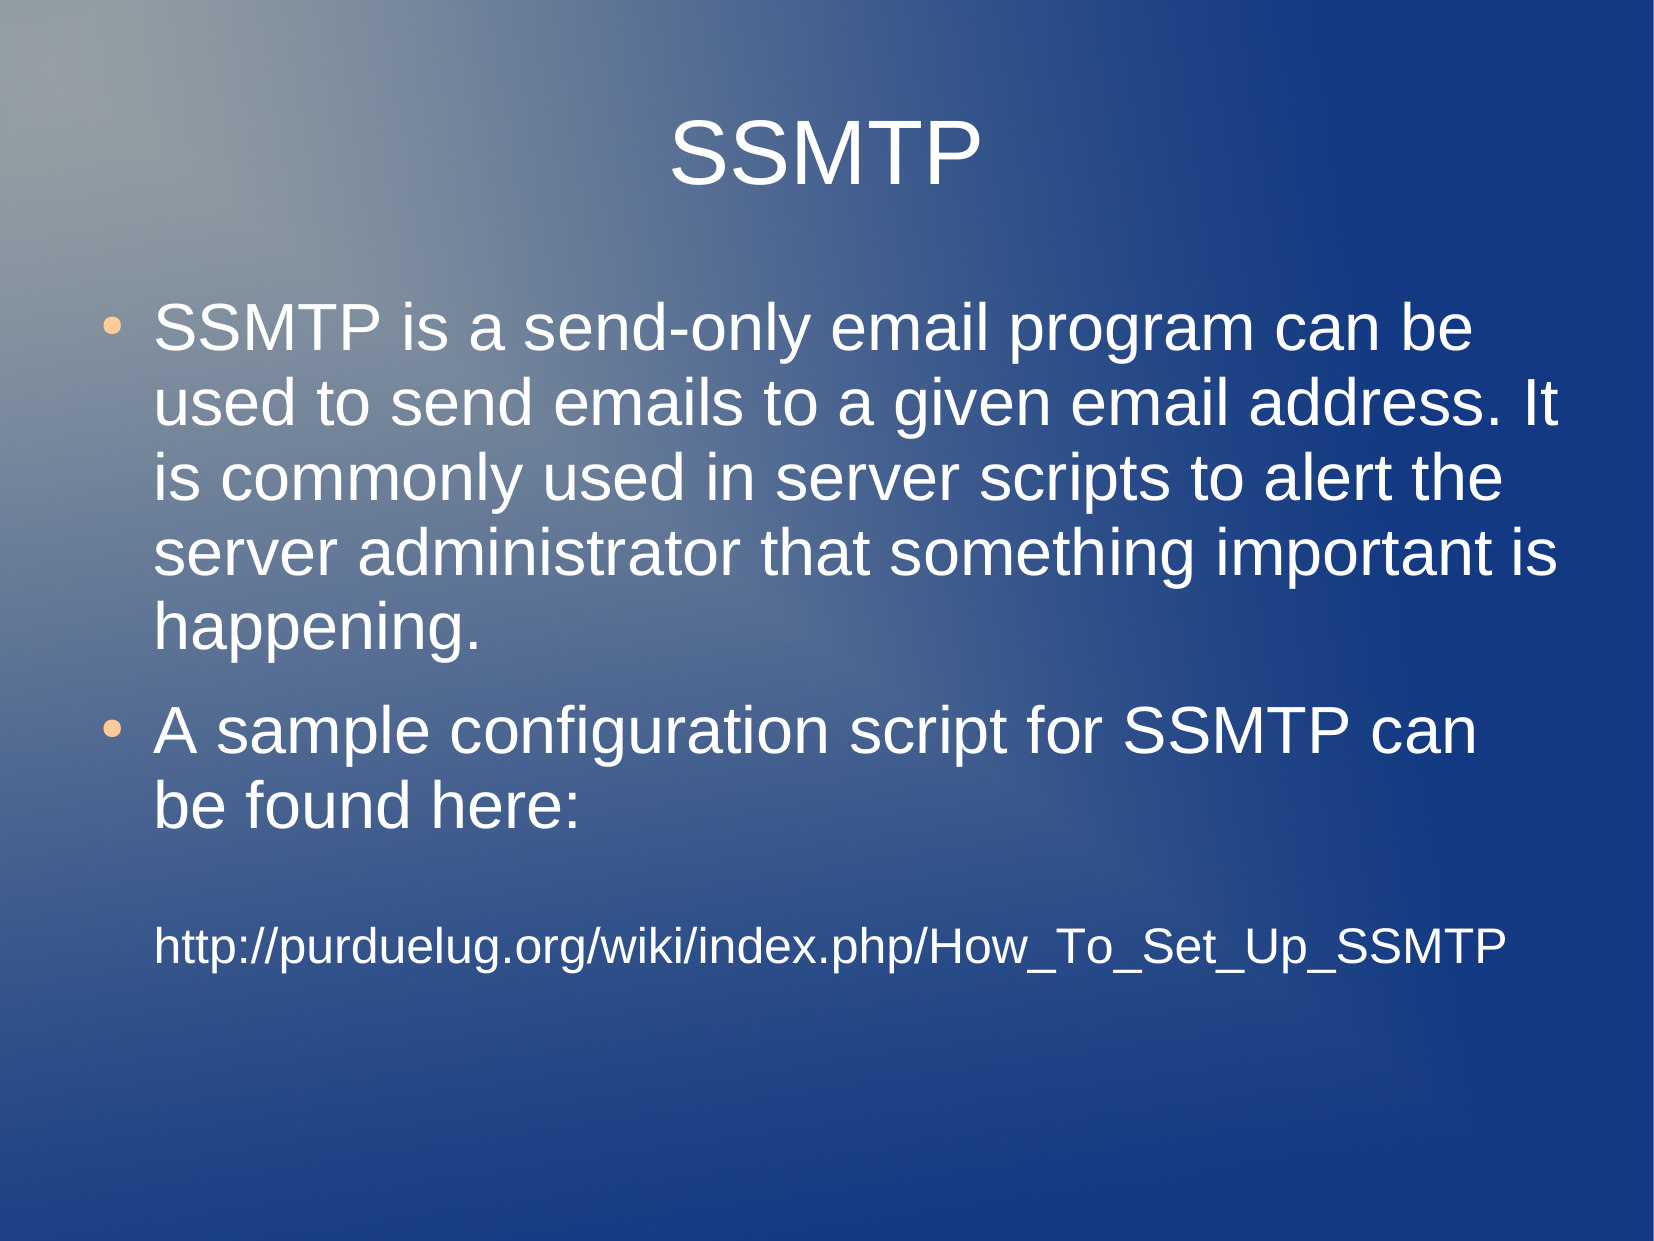

# SSMTP
SSMTP is a send-only email program can be used to send emails to a given email address. It is commonly used in server scripts to alert the server administrator that something important is happening.
A sample configuration script for SSMTP can be found here:
http://purduelug.org/wiki/index.php/How_To_Set_Up_SSMTP